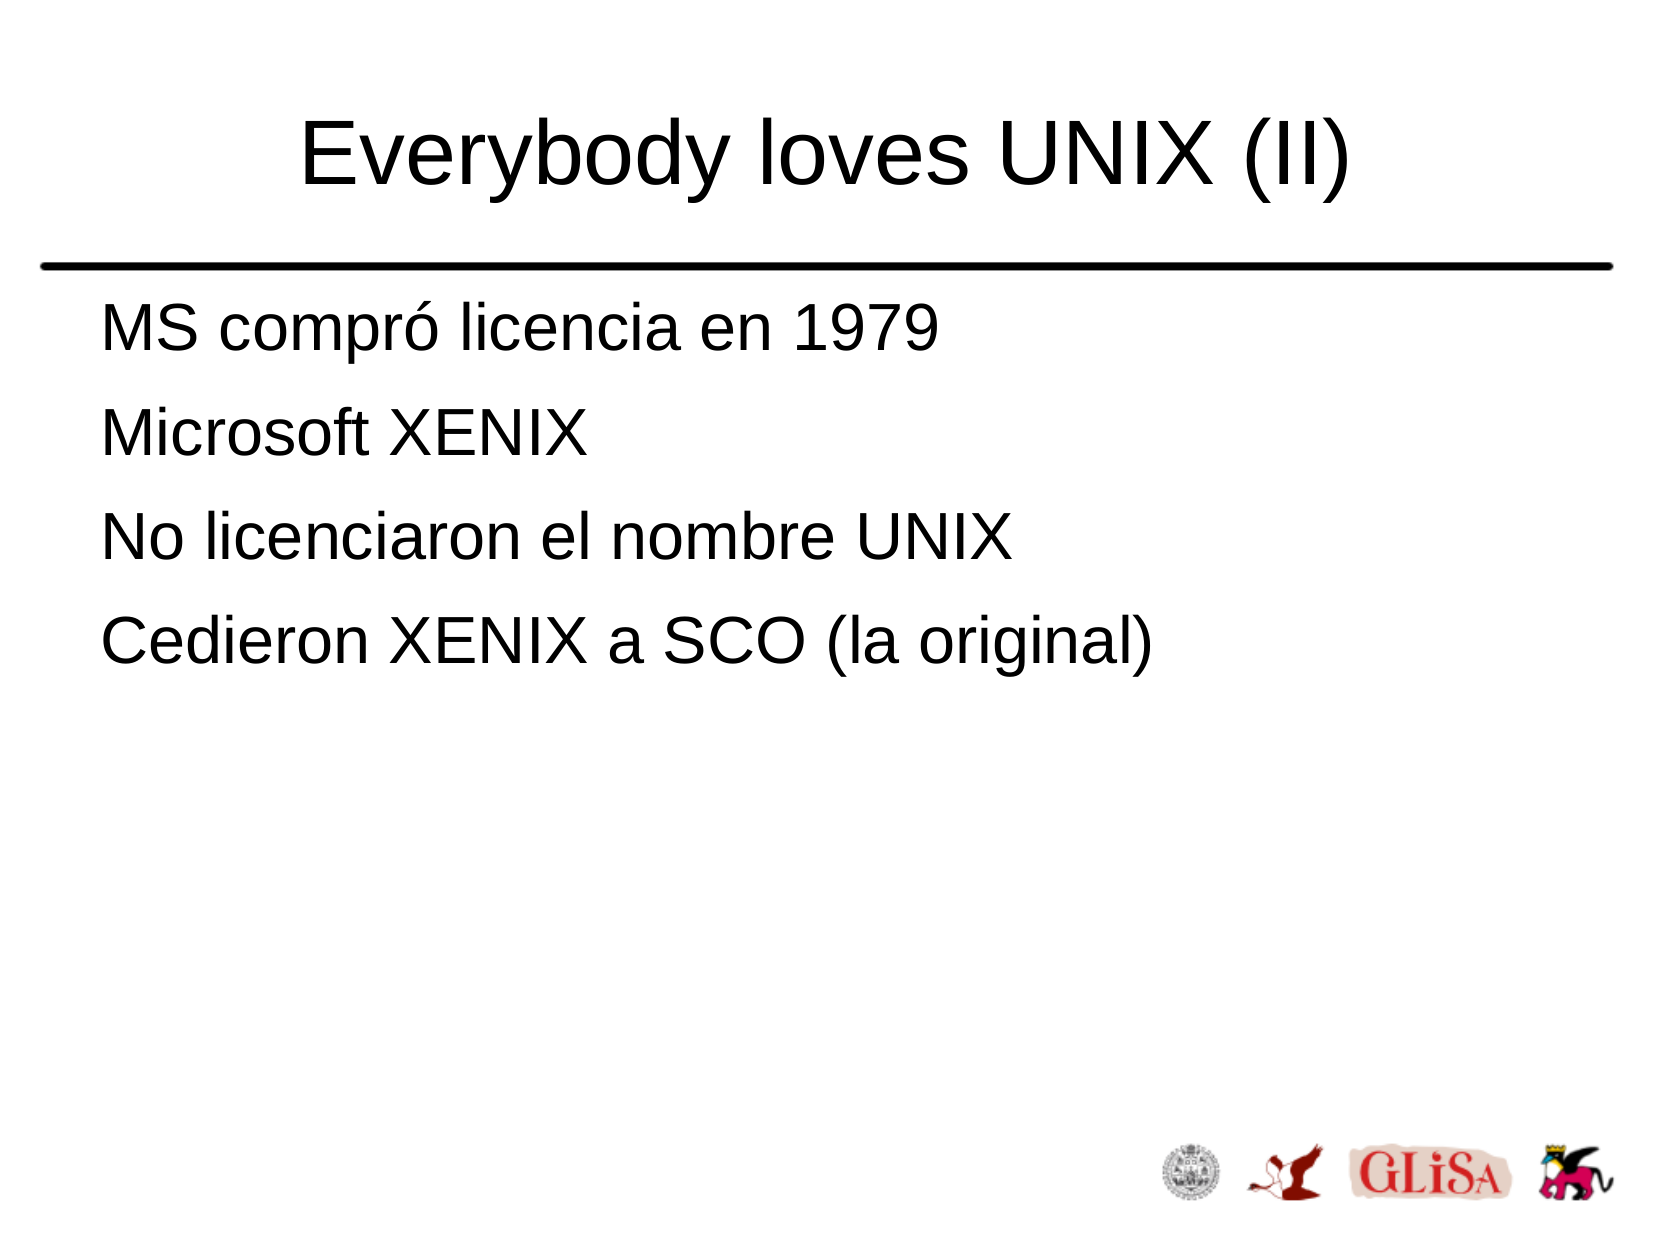

# Everybody loves UNIX (II)
MS compró licencia en 1979
Microsoft XENIX
No licenciaron el nombre UNIX
Cedieron XENIX a SCO (la original)